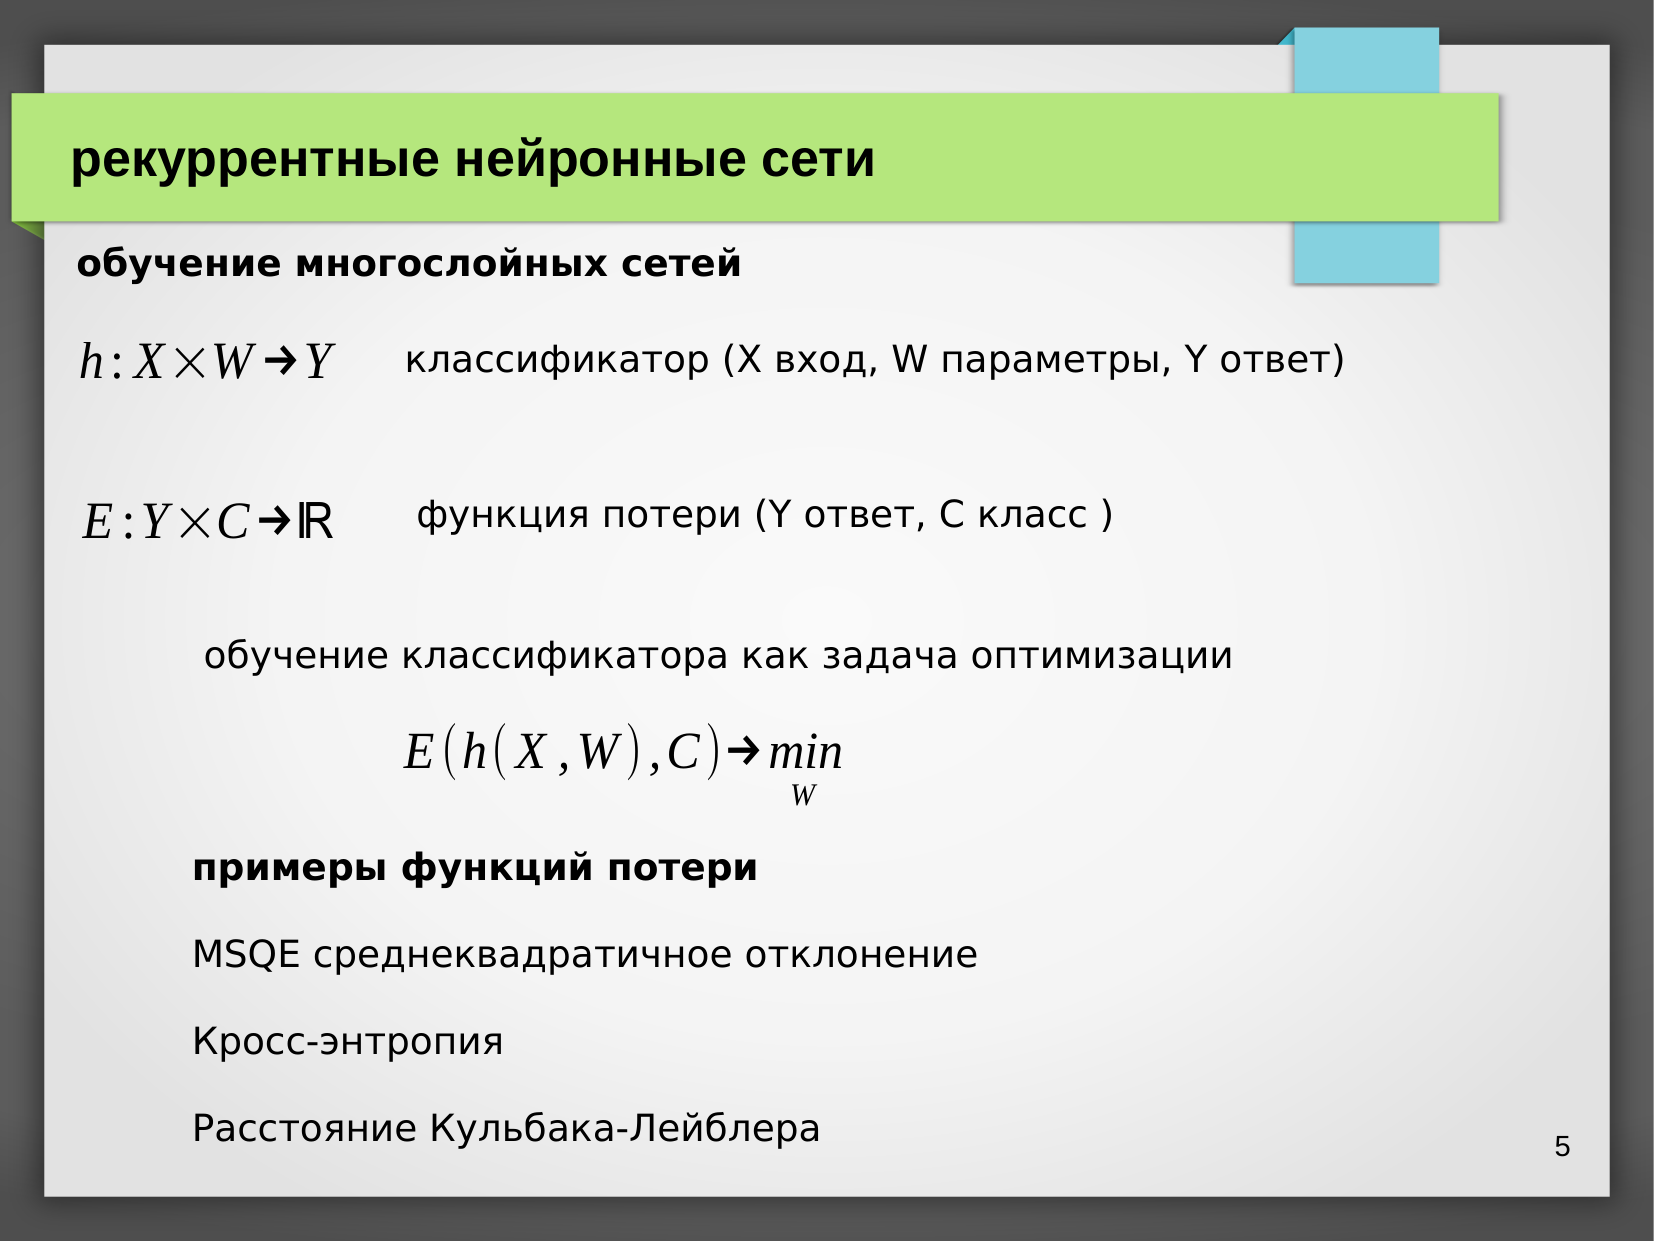

# рекуррентные нейронные сети
обучение многослойных сетей
классификатор (X вход, W параметры, Y ответ)
функция потери (Y ответ, С класс )
обучение классификатора как задача оптимизации
примеры функций потери
MSQE среднеквадратичное отклонение
Кросс-энтропия
Расстояние Кульбака-Лейблера
5